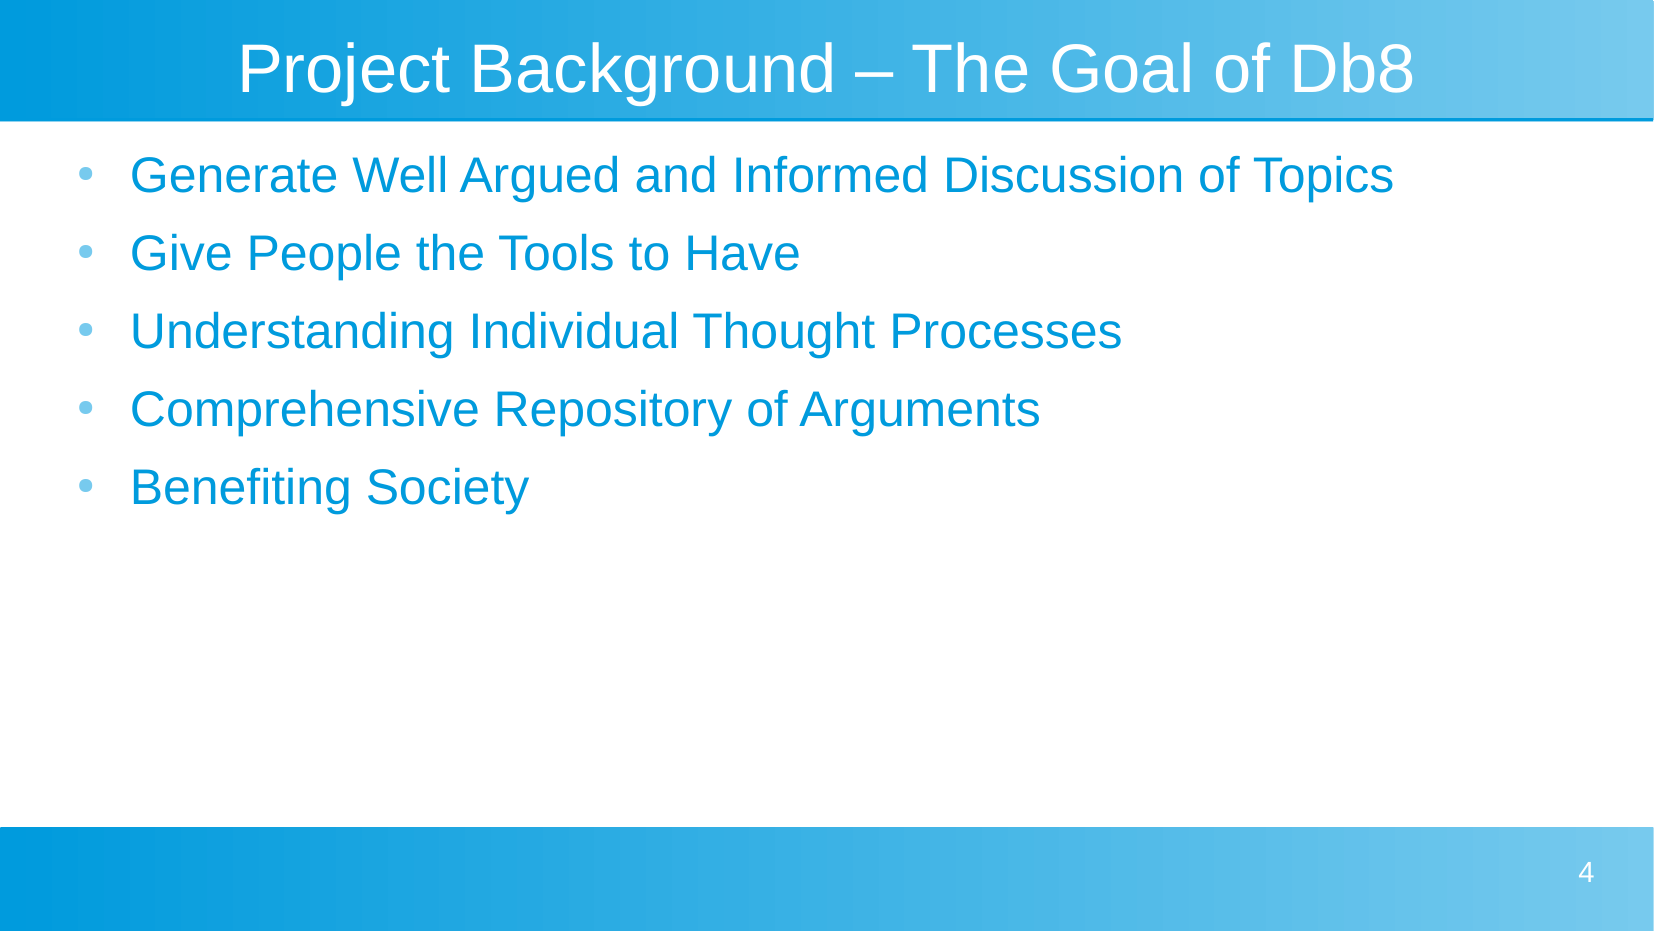

# Project Background – The Goal of Db8
Generate Well Argued and Informed Discussion of Topics
Give People the Tools to Have
Understanding Individual Thought Processes
Comprehensive Repository of Arguments
Benefiting Society
4